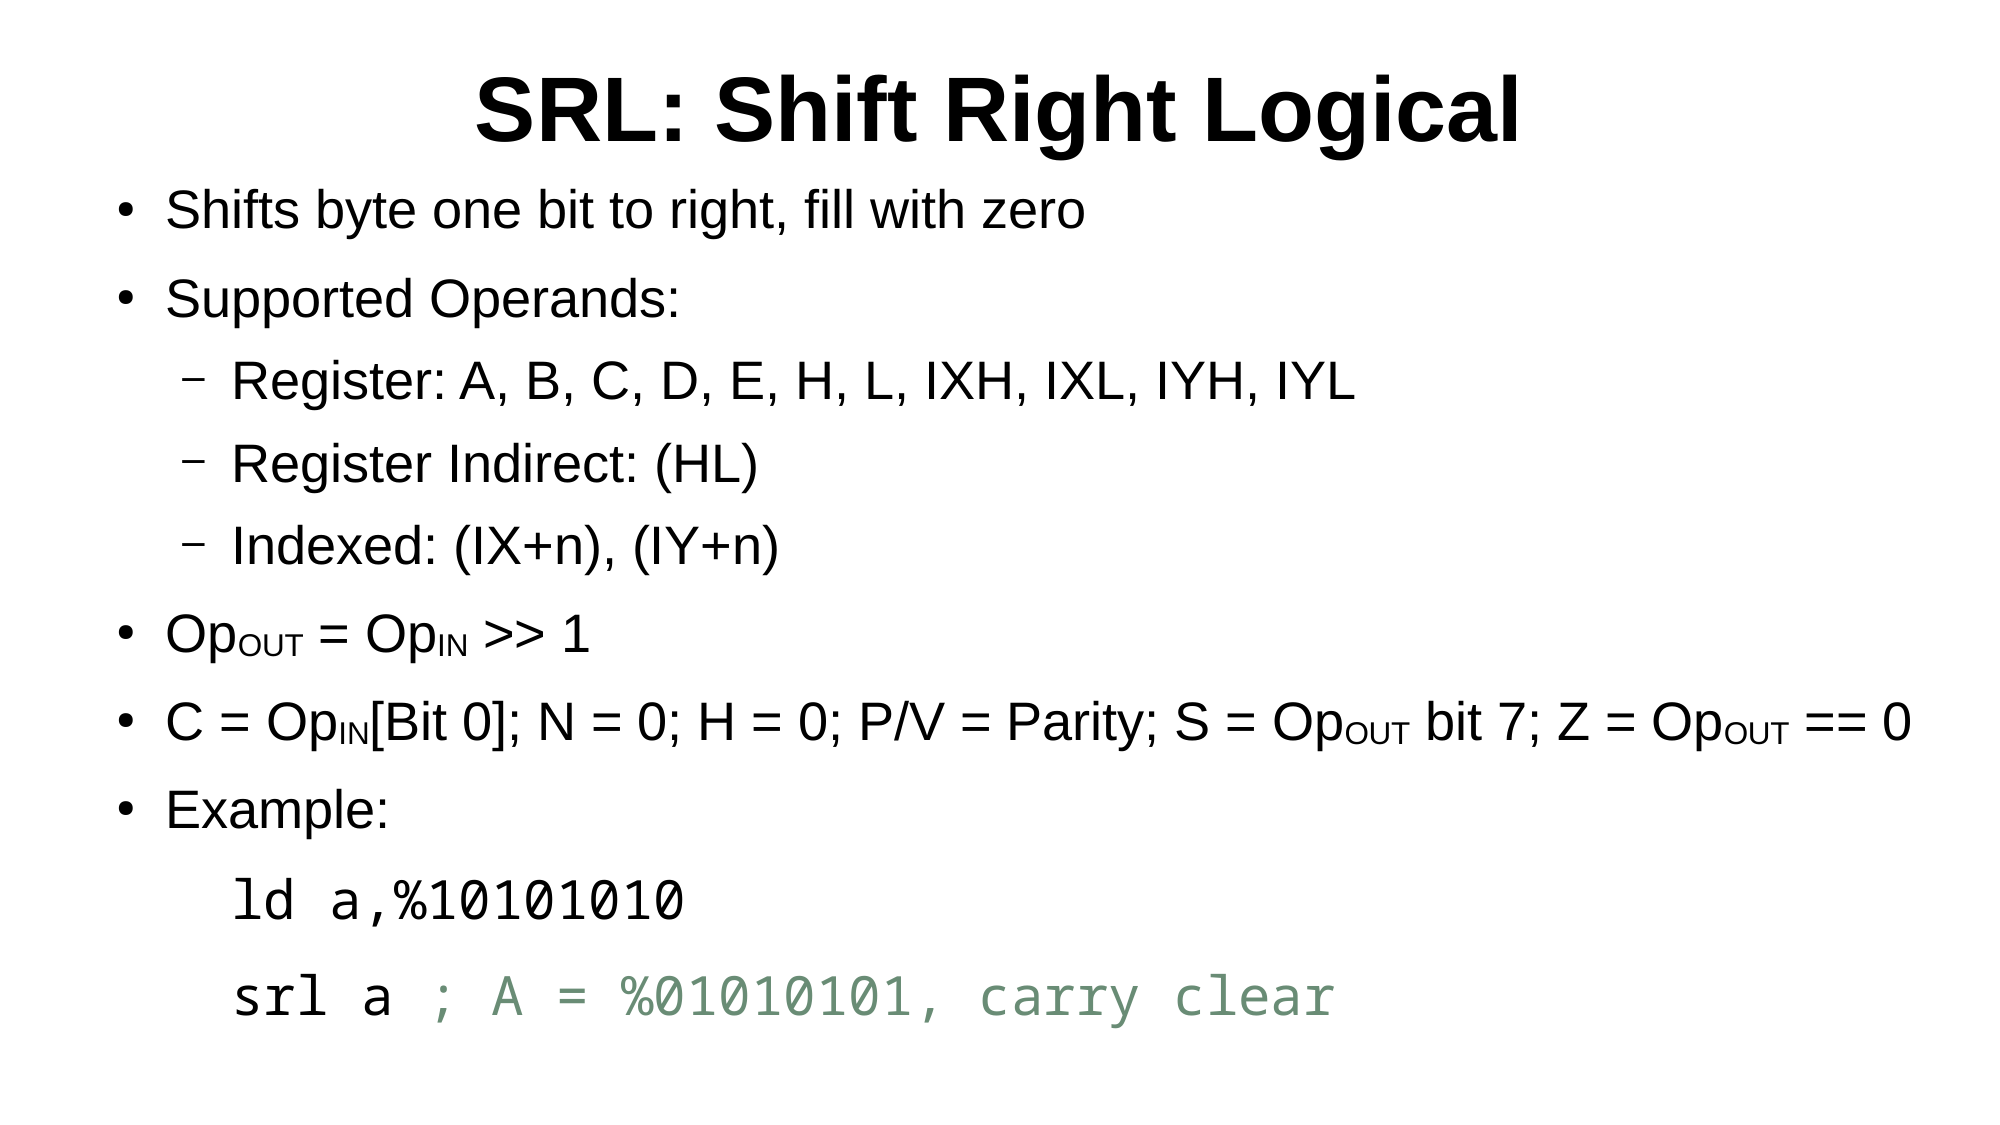

# SRL: Shift Right Logical
Shifts byte one bit to right, fill with zero
Supported Operands:
Register: A, B, C, D, E, H, L, IXH, IXL, IYH, IYL
Register Indirect: (HL)
Indexed: (IX+n), (IY+n)
OpOUT = OpIN >> 1
C = OpIN[Bit 0]; N = 0; H = 0; P/V = Parity; S = OpOUT bit 7; Z = OpOUT == 0
Example:
ld a,%10101010
srl a ; A = %01010101, carry clear